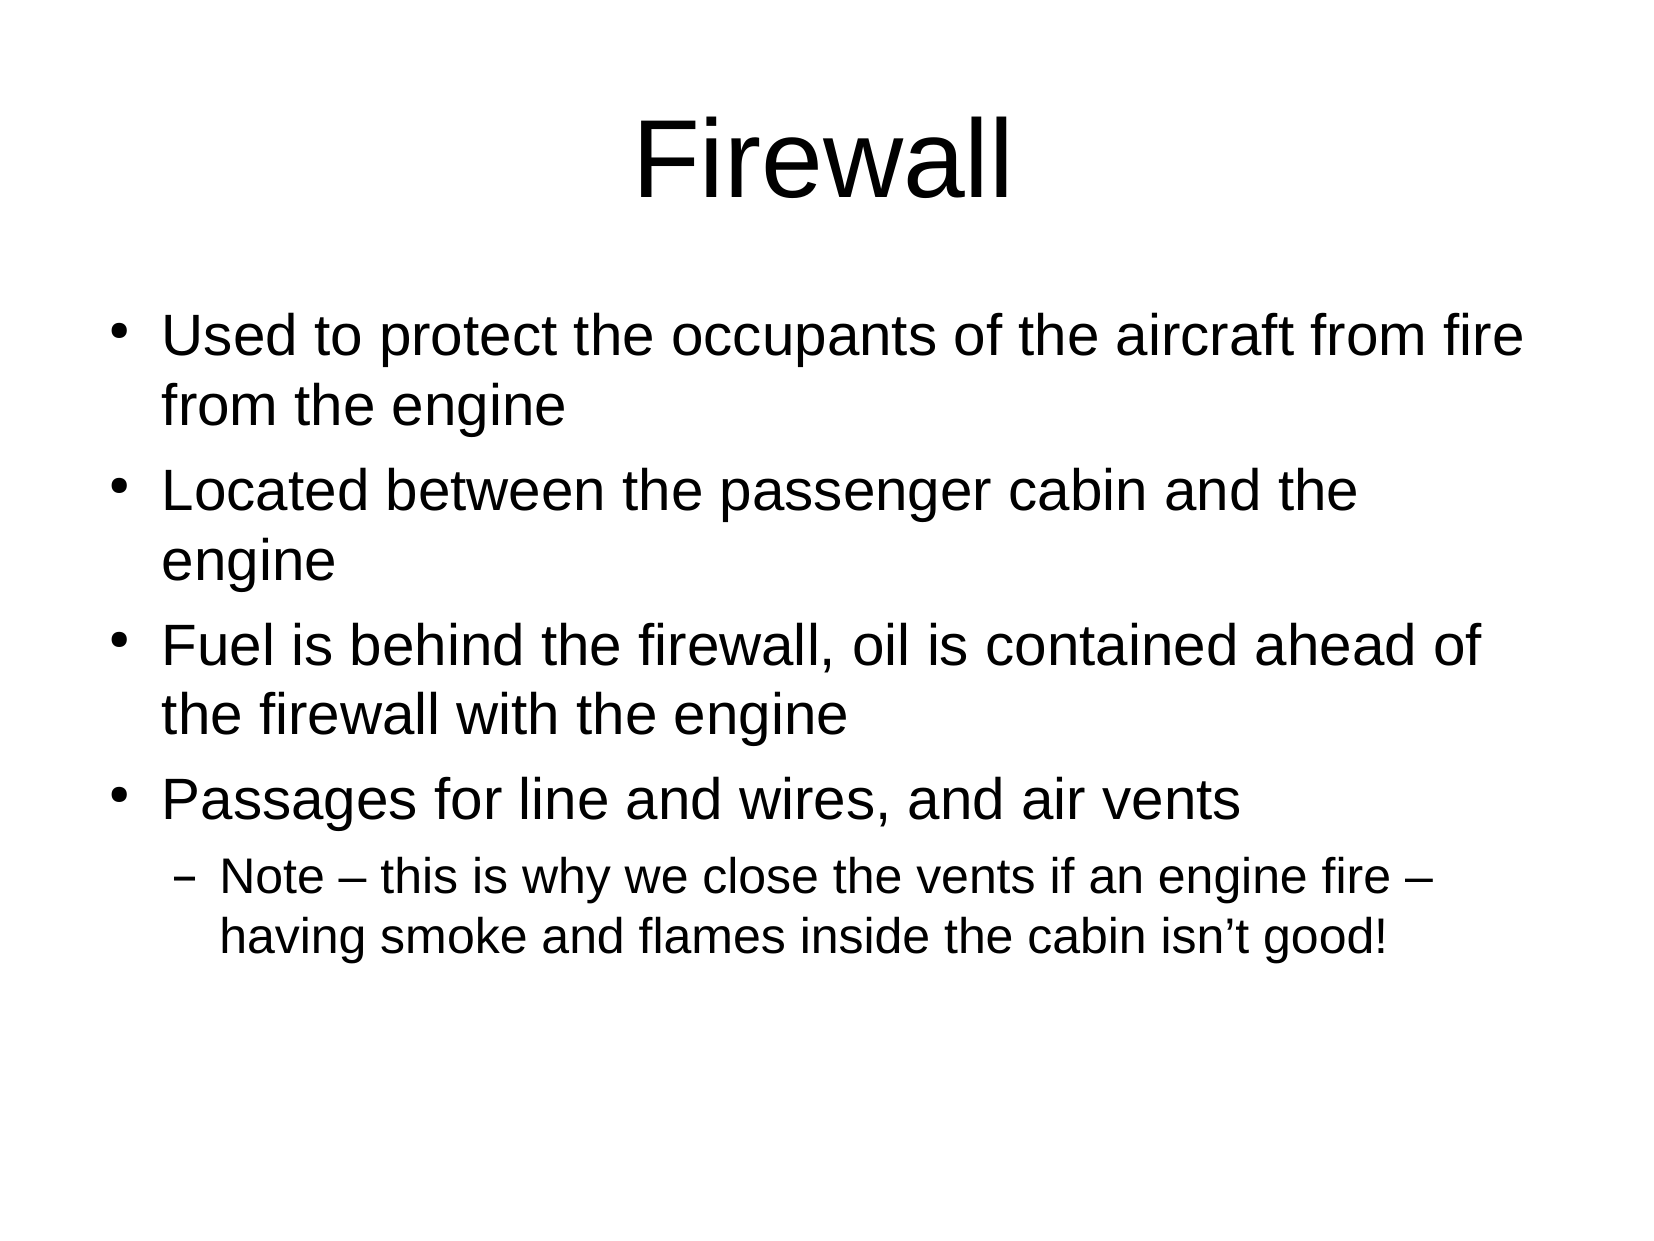

# Firewall
Used to protect the occupants of the aircraft from fire from the engine
Located between the passenger cabin and the engine
Fuel is behind the firewall, oil is contained ahead of the firewall with the engine
Passages for line and wires, and air vents
Note – this is why we close the vents if an engine fire – having smoke and flames inside the cabin isn’t good!